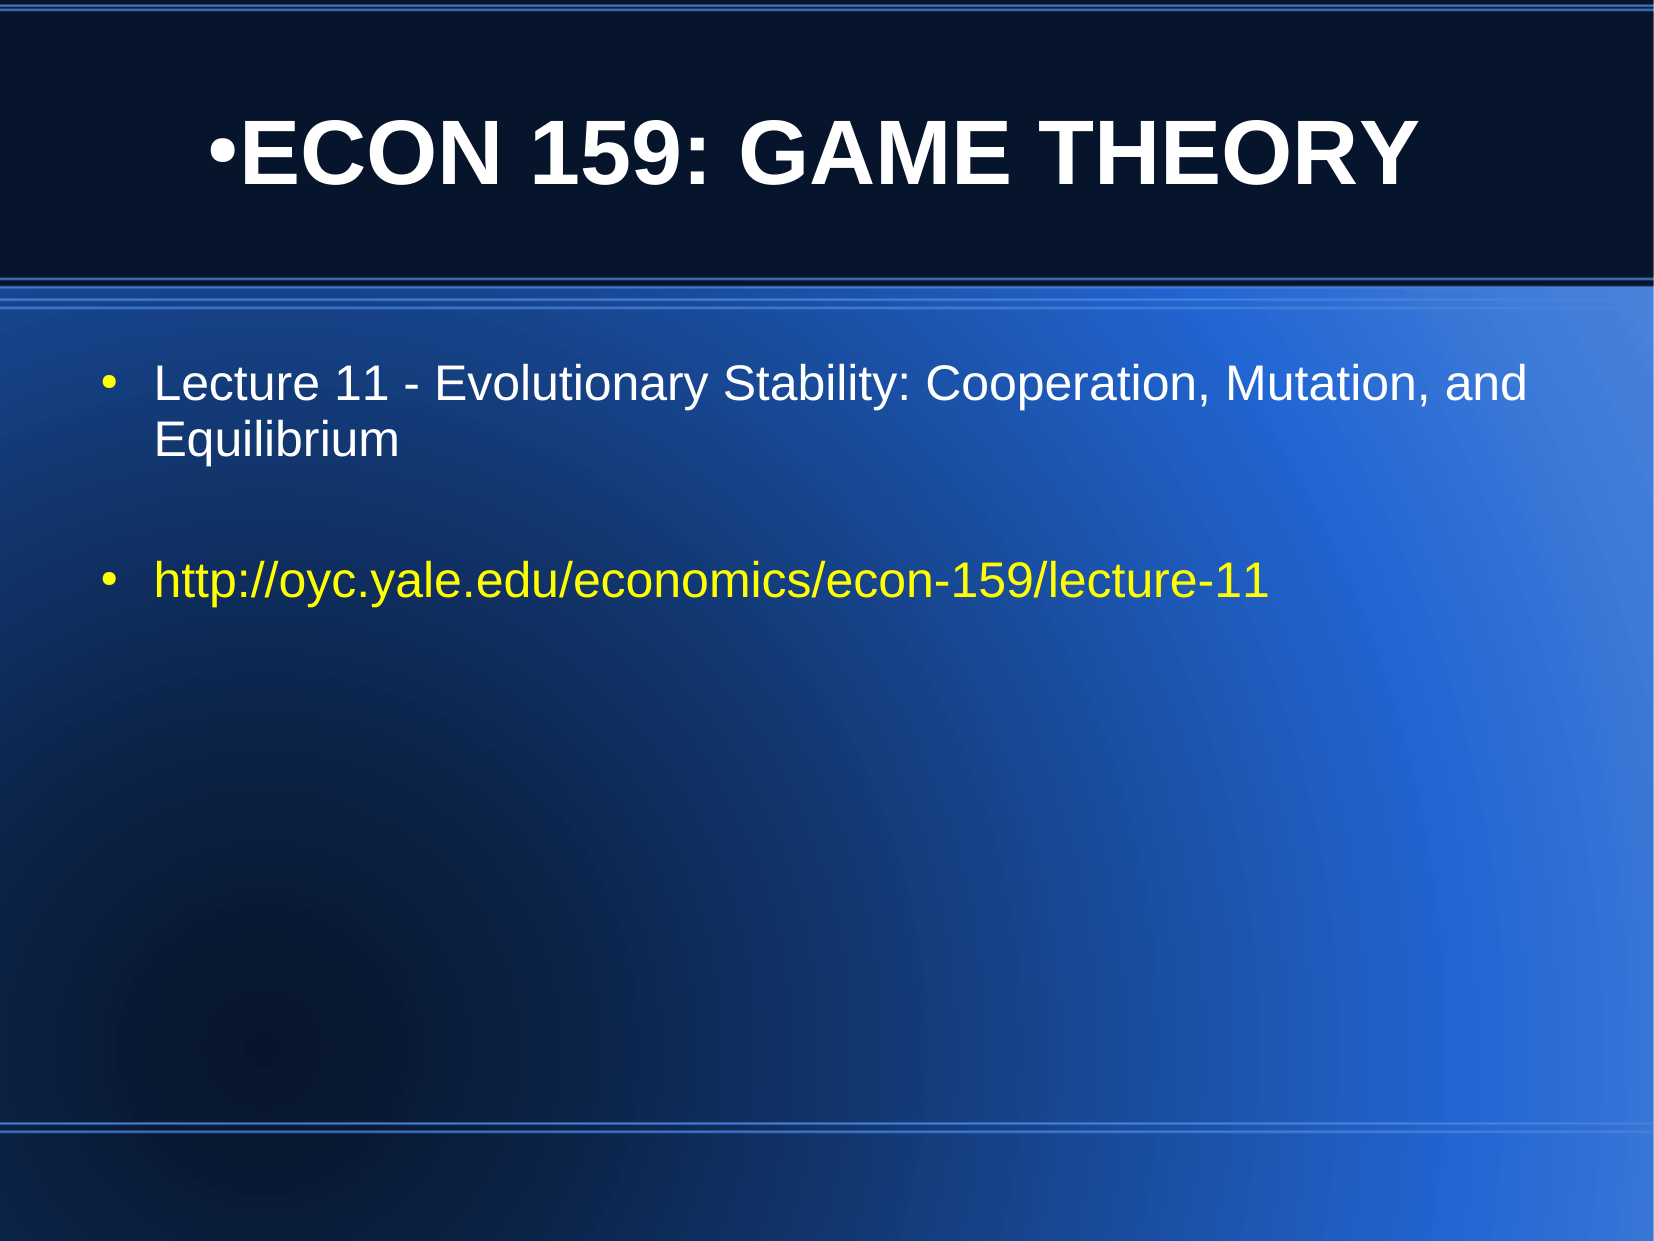

# ECON 159: GAME THEORY
Lecture 11 - Evolutionary Stability: Cooperation, Mutation, and Equilibrium
http://oyc.yale.edu/economics/econ-159/lecture-11